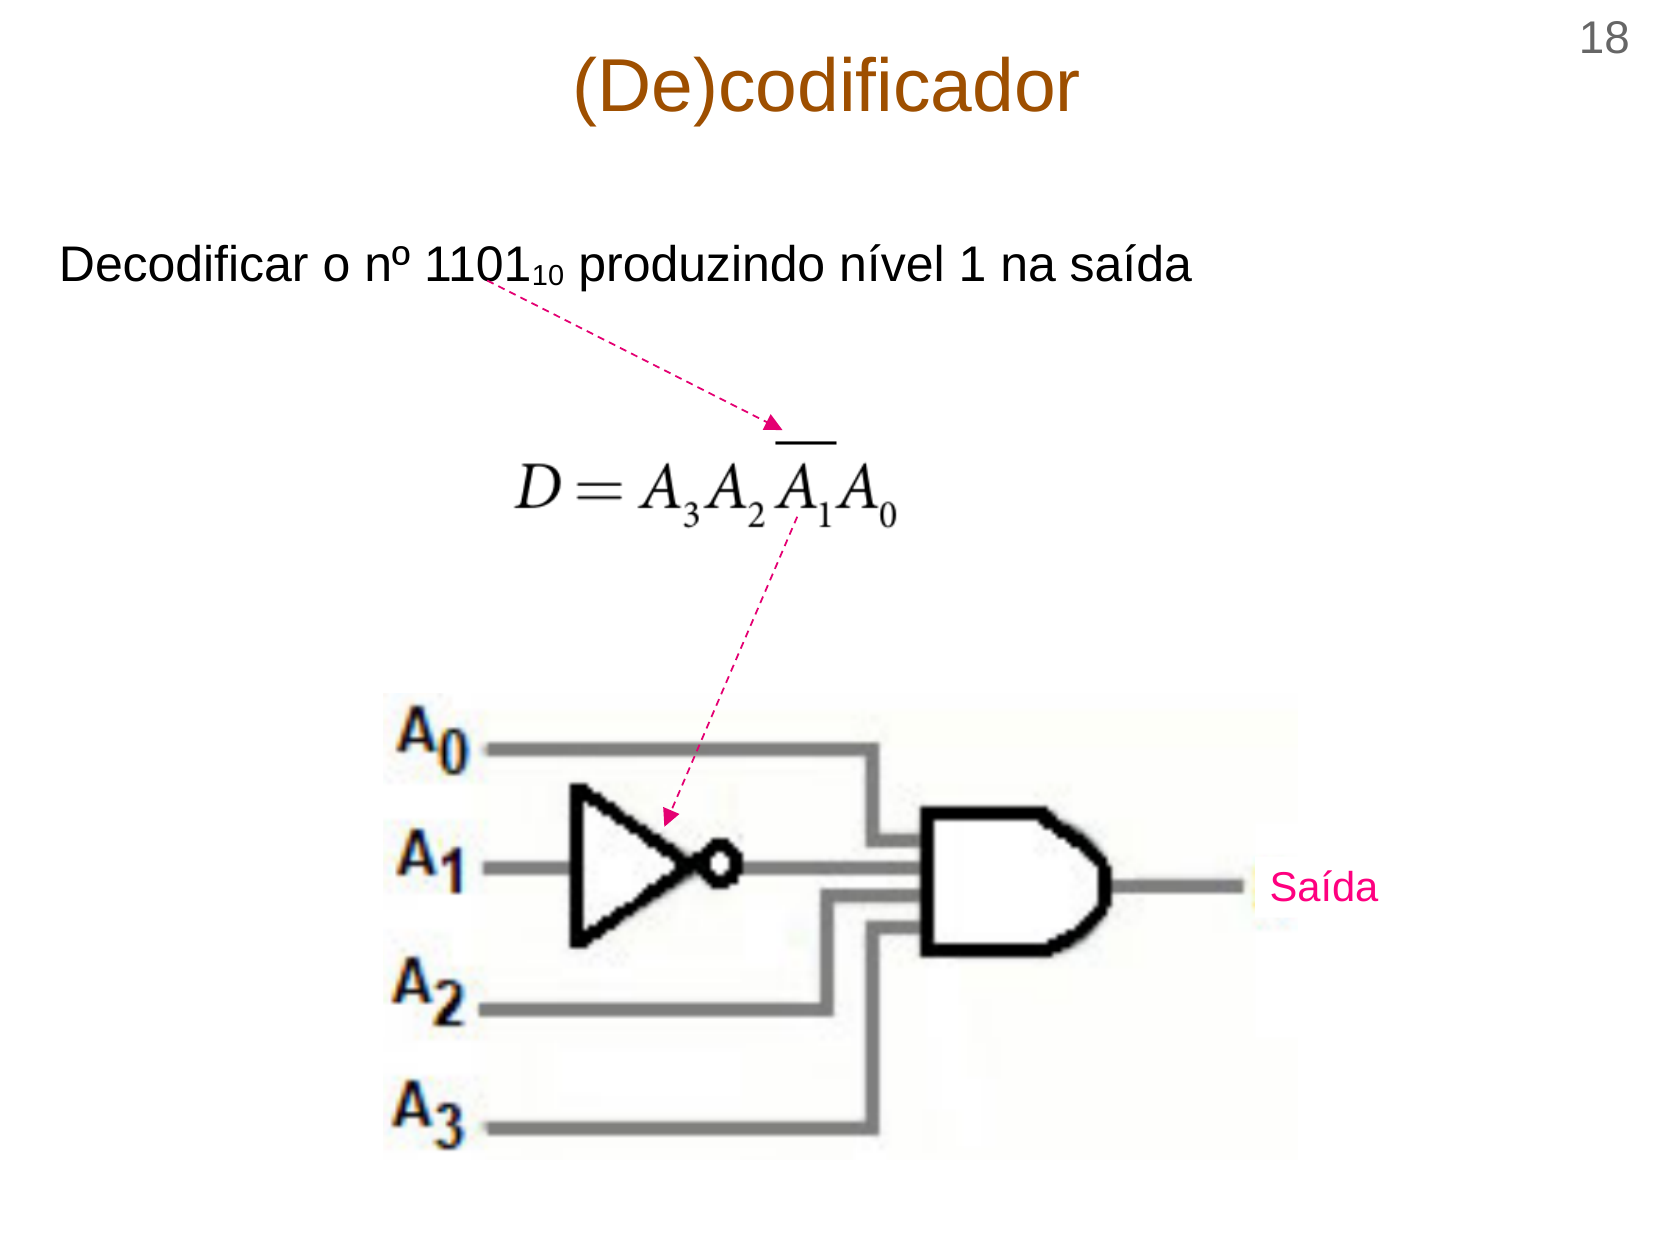

18
# (De)codificador
Decodificar o nº 110110 produzindo nível 1 na saída
Saída